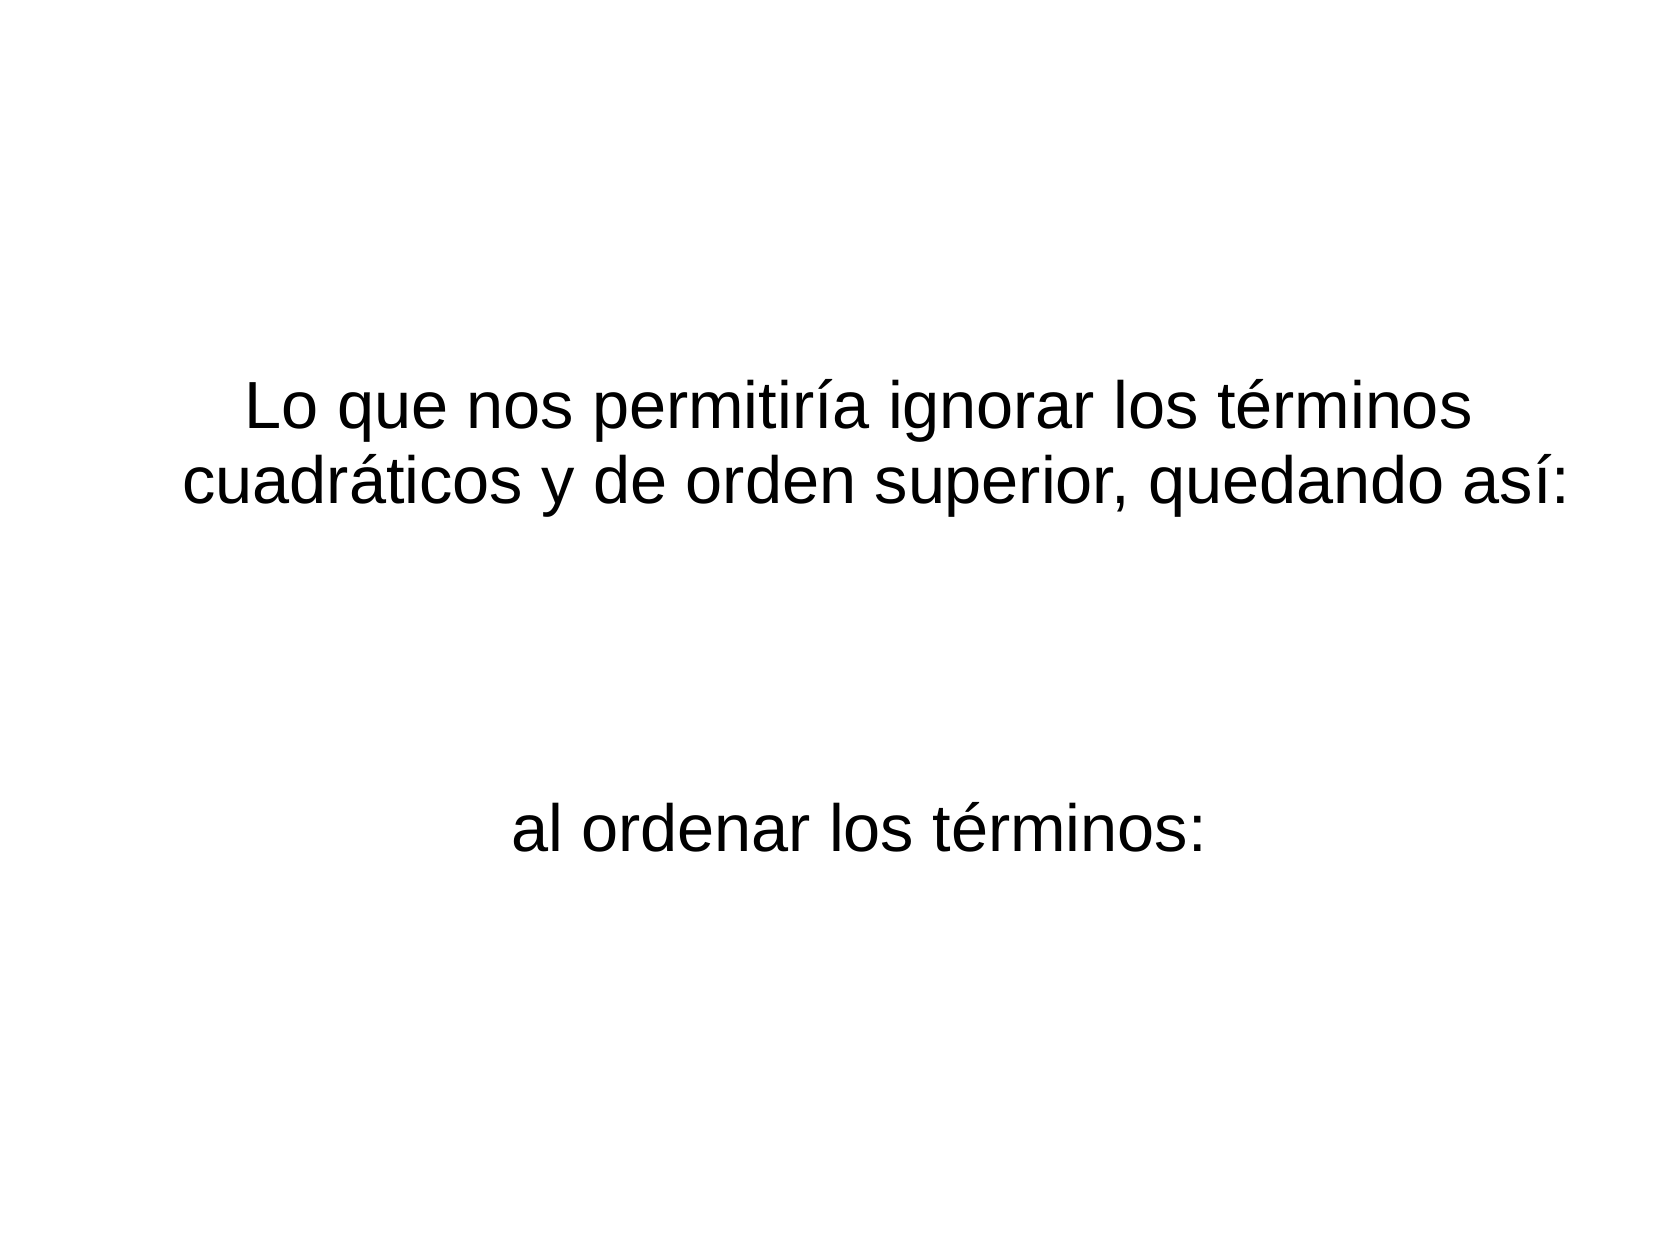

#
Lo que nos permitiría ignorar los términos cuadráticos y de orden superior, quedando así:
al ordenar los términos: